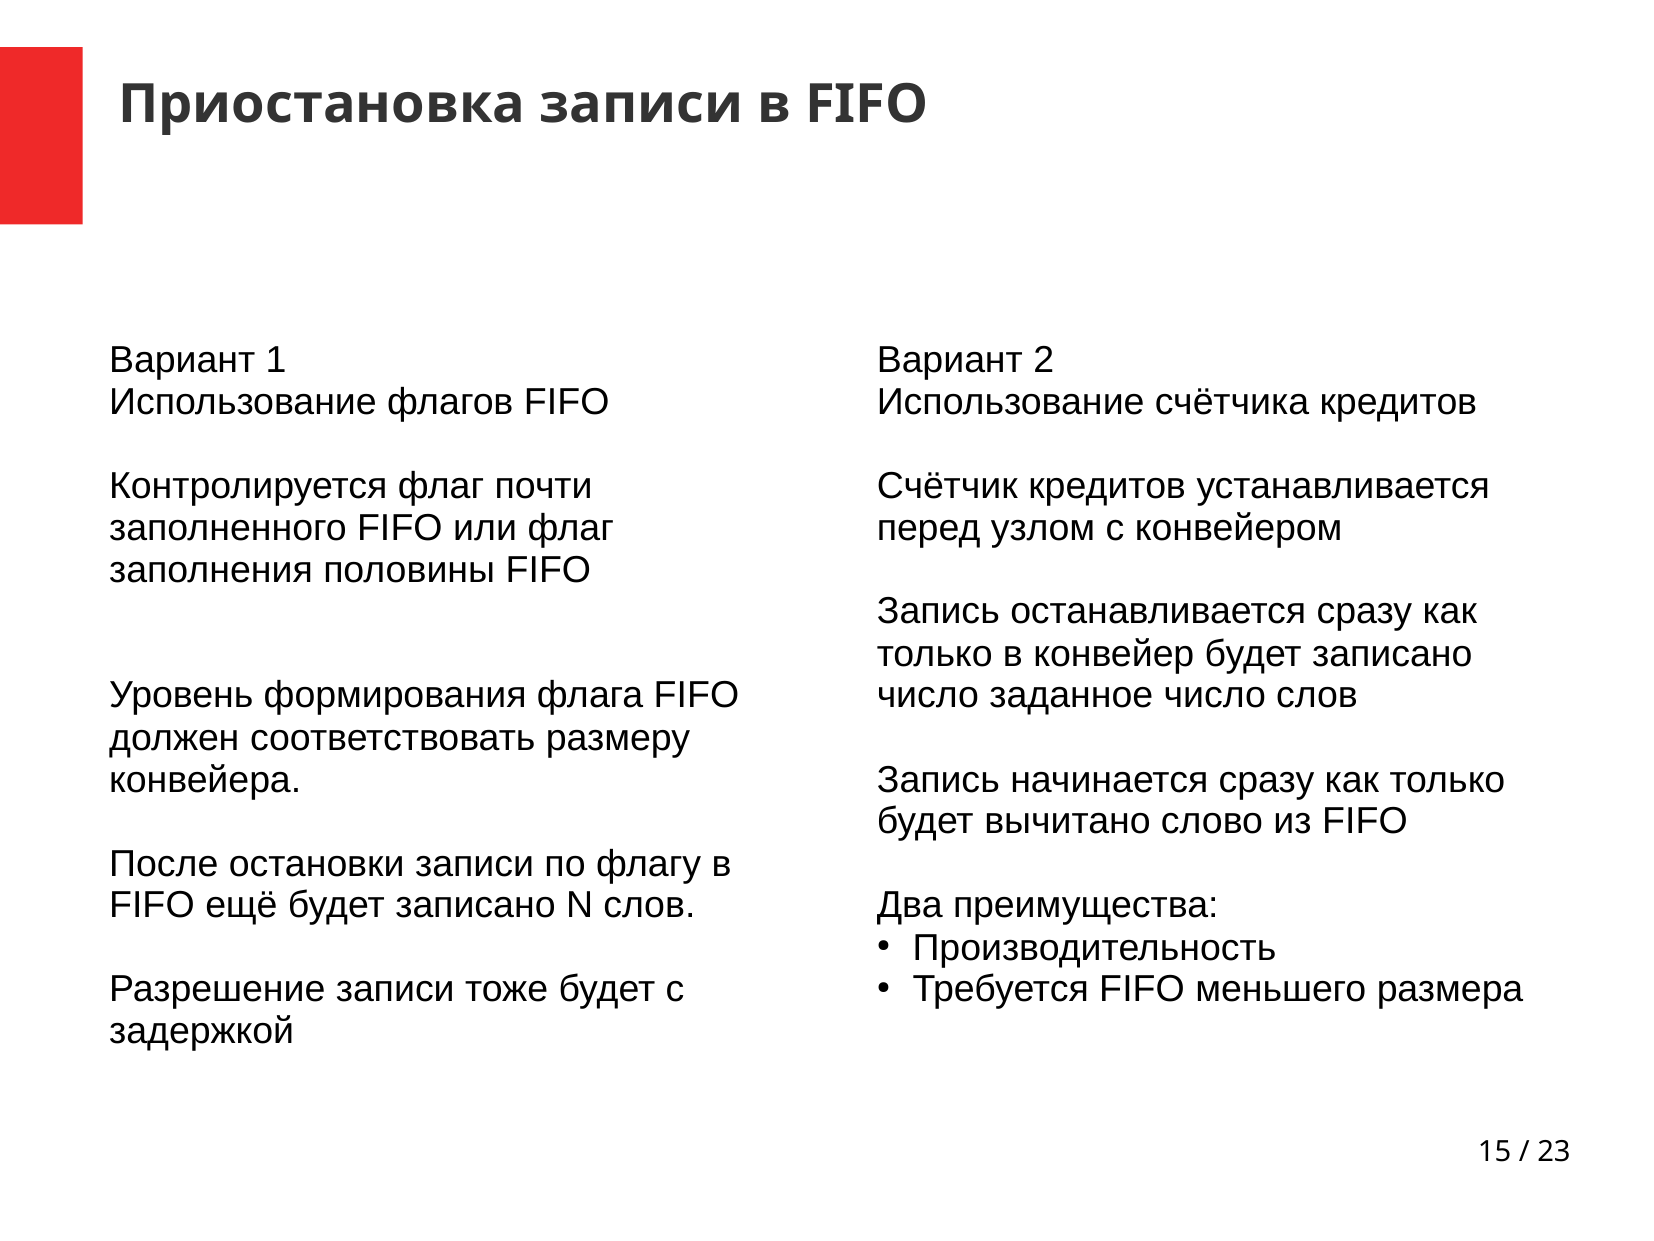

# Приостановка записи в FIFO
Вариант 1
Использование флагов FIFO
Контролируется флаг почти заполненного FIFO или флаг заполнения половины FIFO
Уровень формирования флага FIFO должен соответствовать размеру конвейера.
После остановки записи по флагу в FIFO ещё будет записано N слов.
Разрешение записи тоже будет с задержкой
Вариант 2
Использование счётчика кредитов
Счётчик кредитов устанавливается перед узлом с конвейером
Запись останавливается сразу как только в конвейер будет записано число заданное число слов
Запись начинается сразу как только будет вычитано слово из FIFO
Два преимущества:
Производительность
Требуется FIFO меньшего размера
15